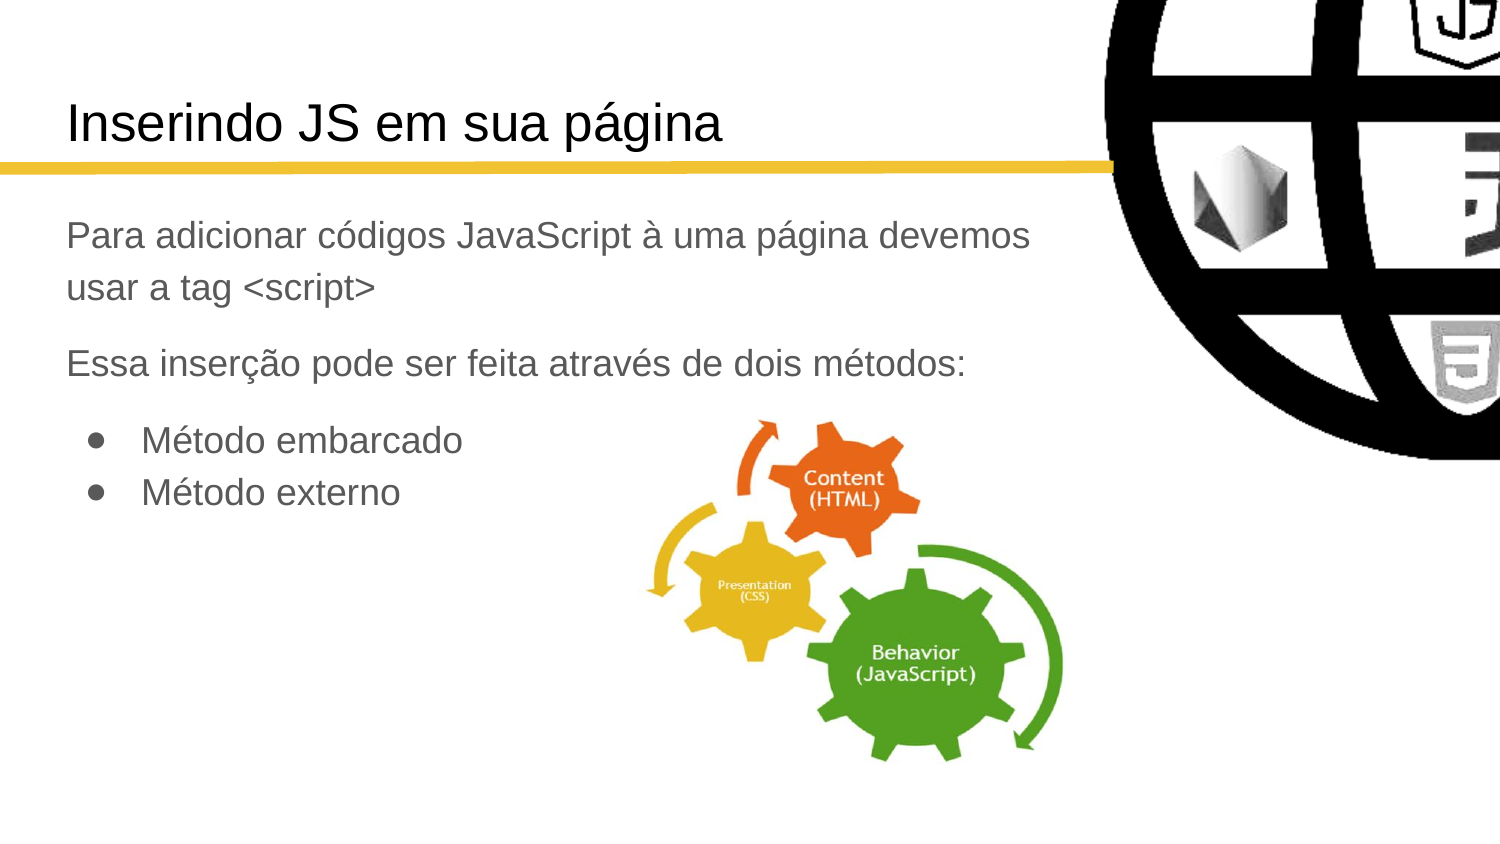

Inserindo JS em sua página
# Para adicionar códigos JavaScript à uma página devemos usar a tag <script>
Essa inserção pode ser feita através de dois métodos:
Método embarcado
Método externo